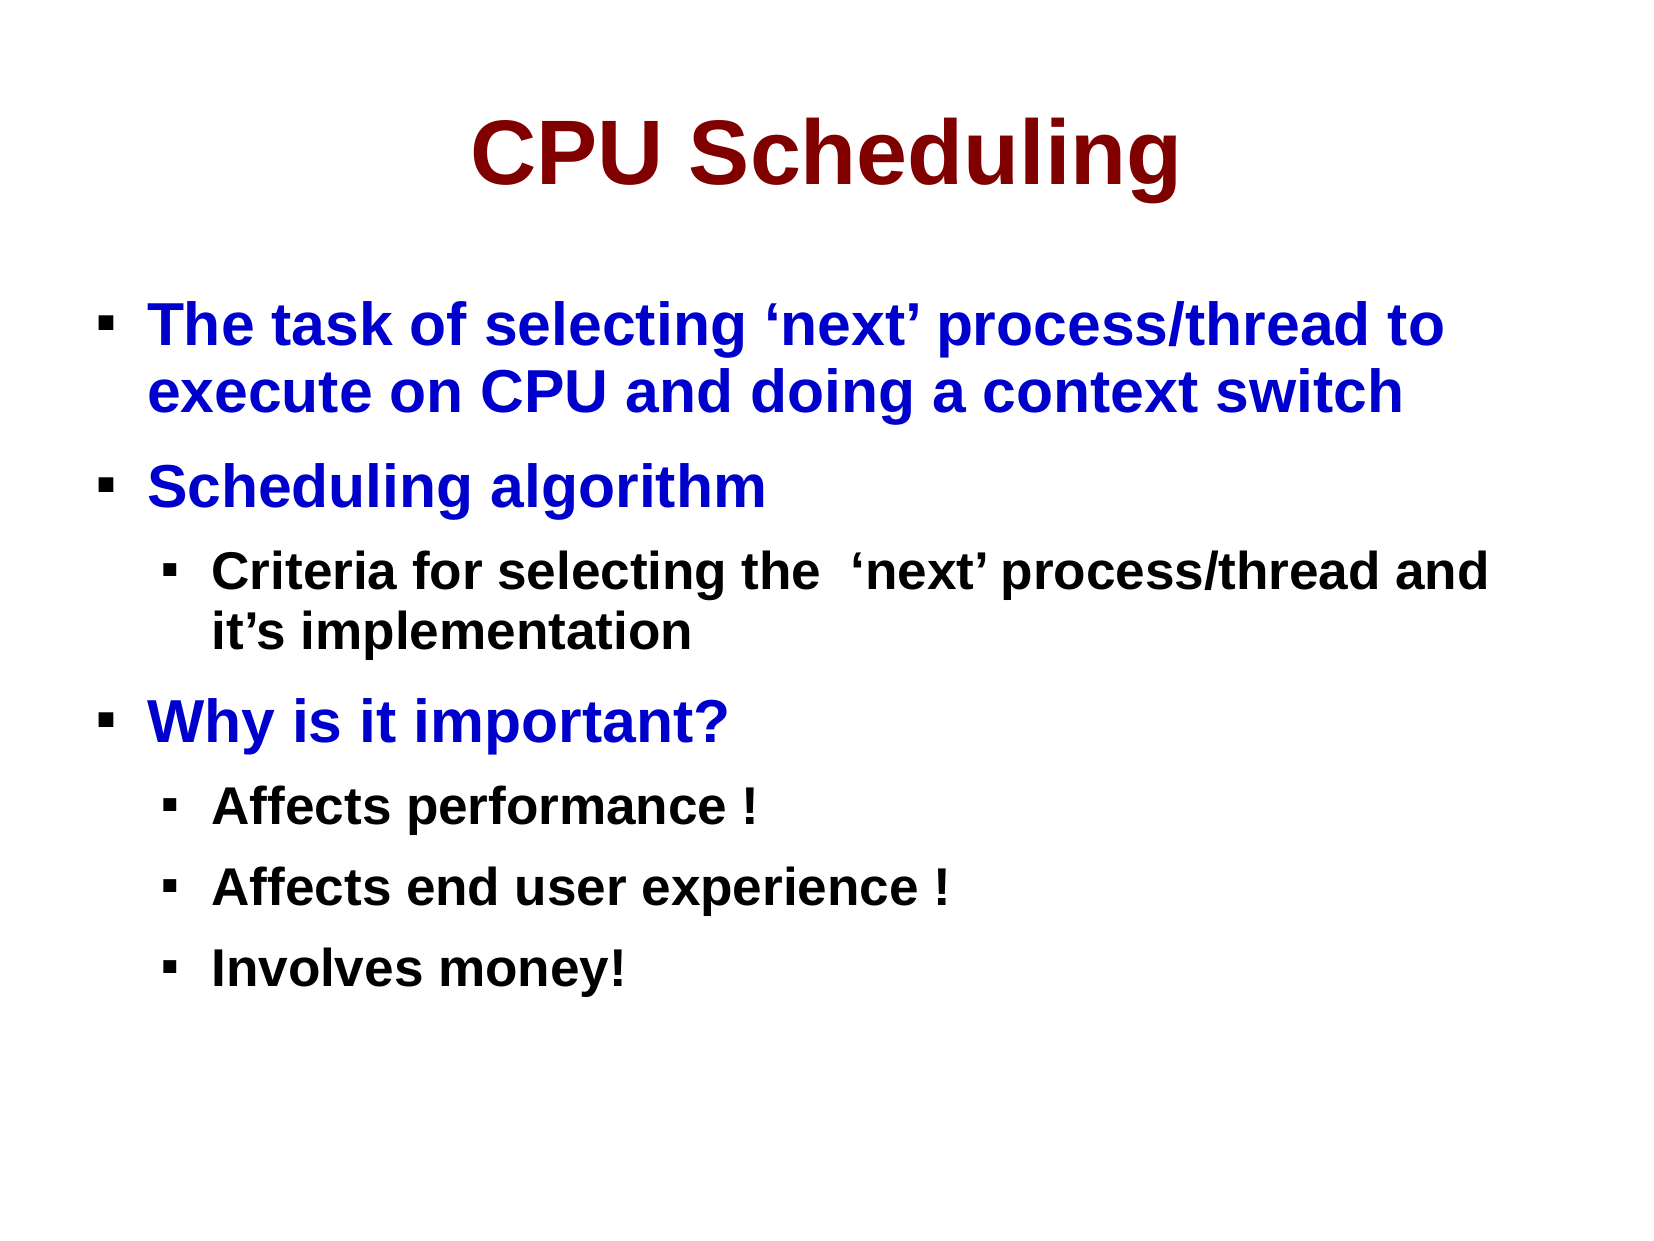

# CPU Scheduling
The task of selecting ‘next’ process/thread to execute on CPU and doing a context switch
Scheduling algorithm
Criteria for selecting the ‘next’ process/thread and it’s implementation
Why is it important?
Affects performance !
Affects end user experience !
Involves money!